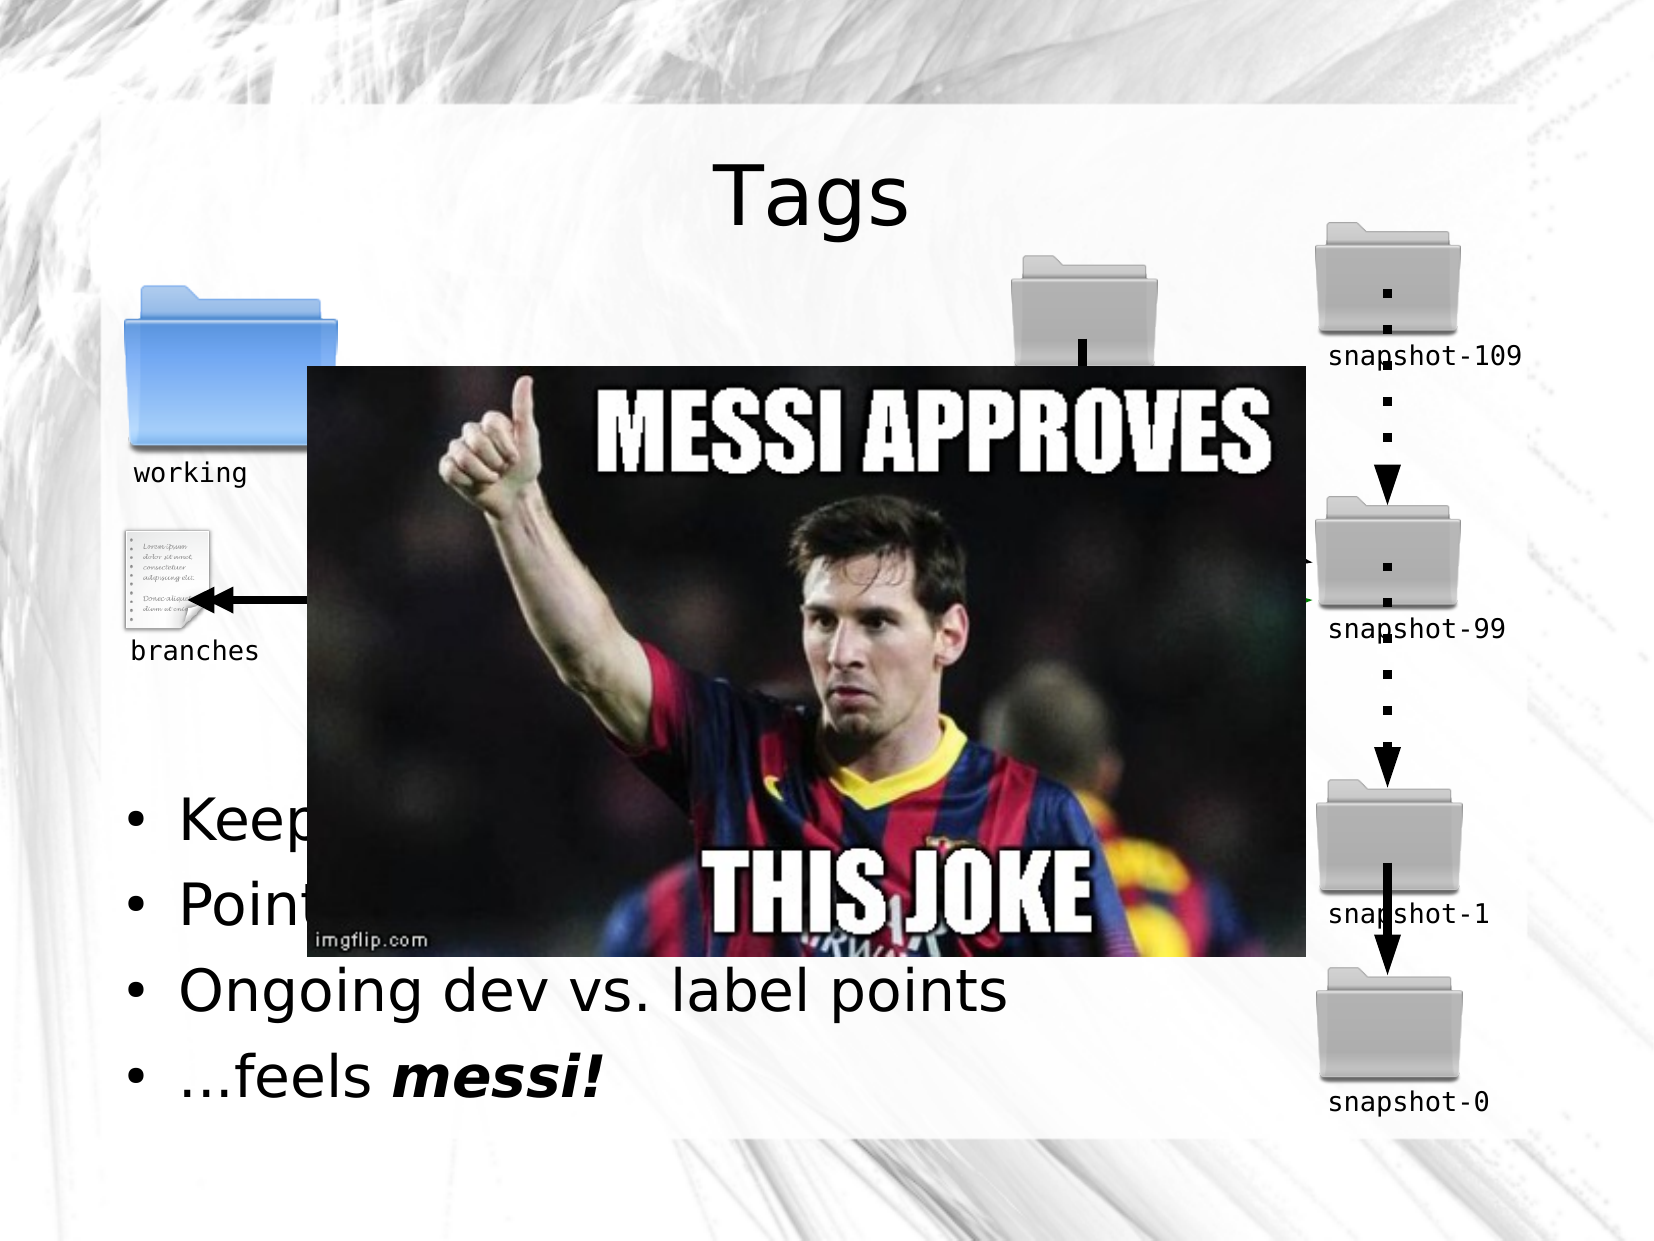

# Tags
snapshot-109
snapshot-111
working
snapshot-110
snapshot-99
branches
master: snapshot-109
v1.0-maint: snapshot-111
v1.0: snapshot-99
v1.0.1: snapshot-110
snapshot-1
Keep track of branch tips, or...
Point at snapshot, never move
Ongoing dev vs. label points
...feels messi!
snapshot-0